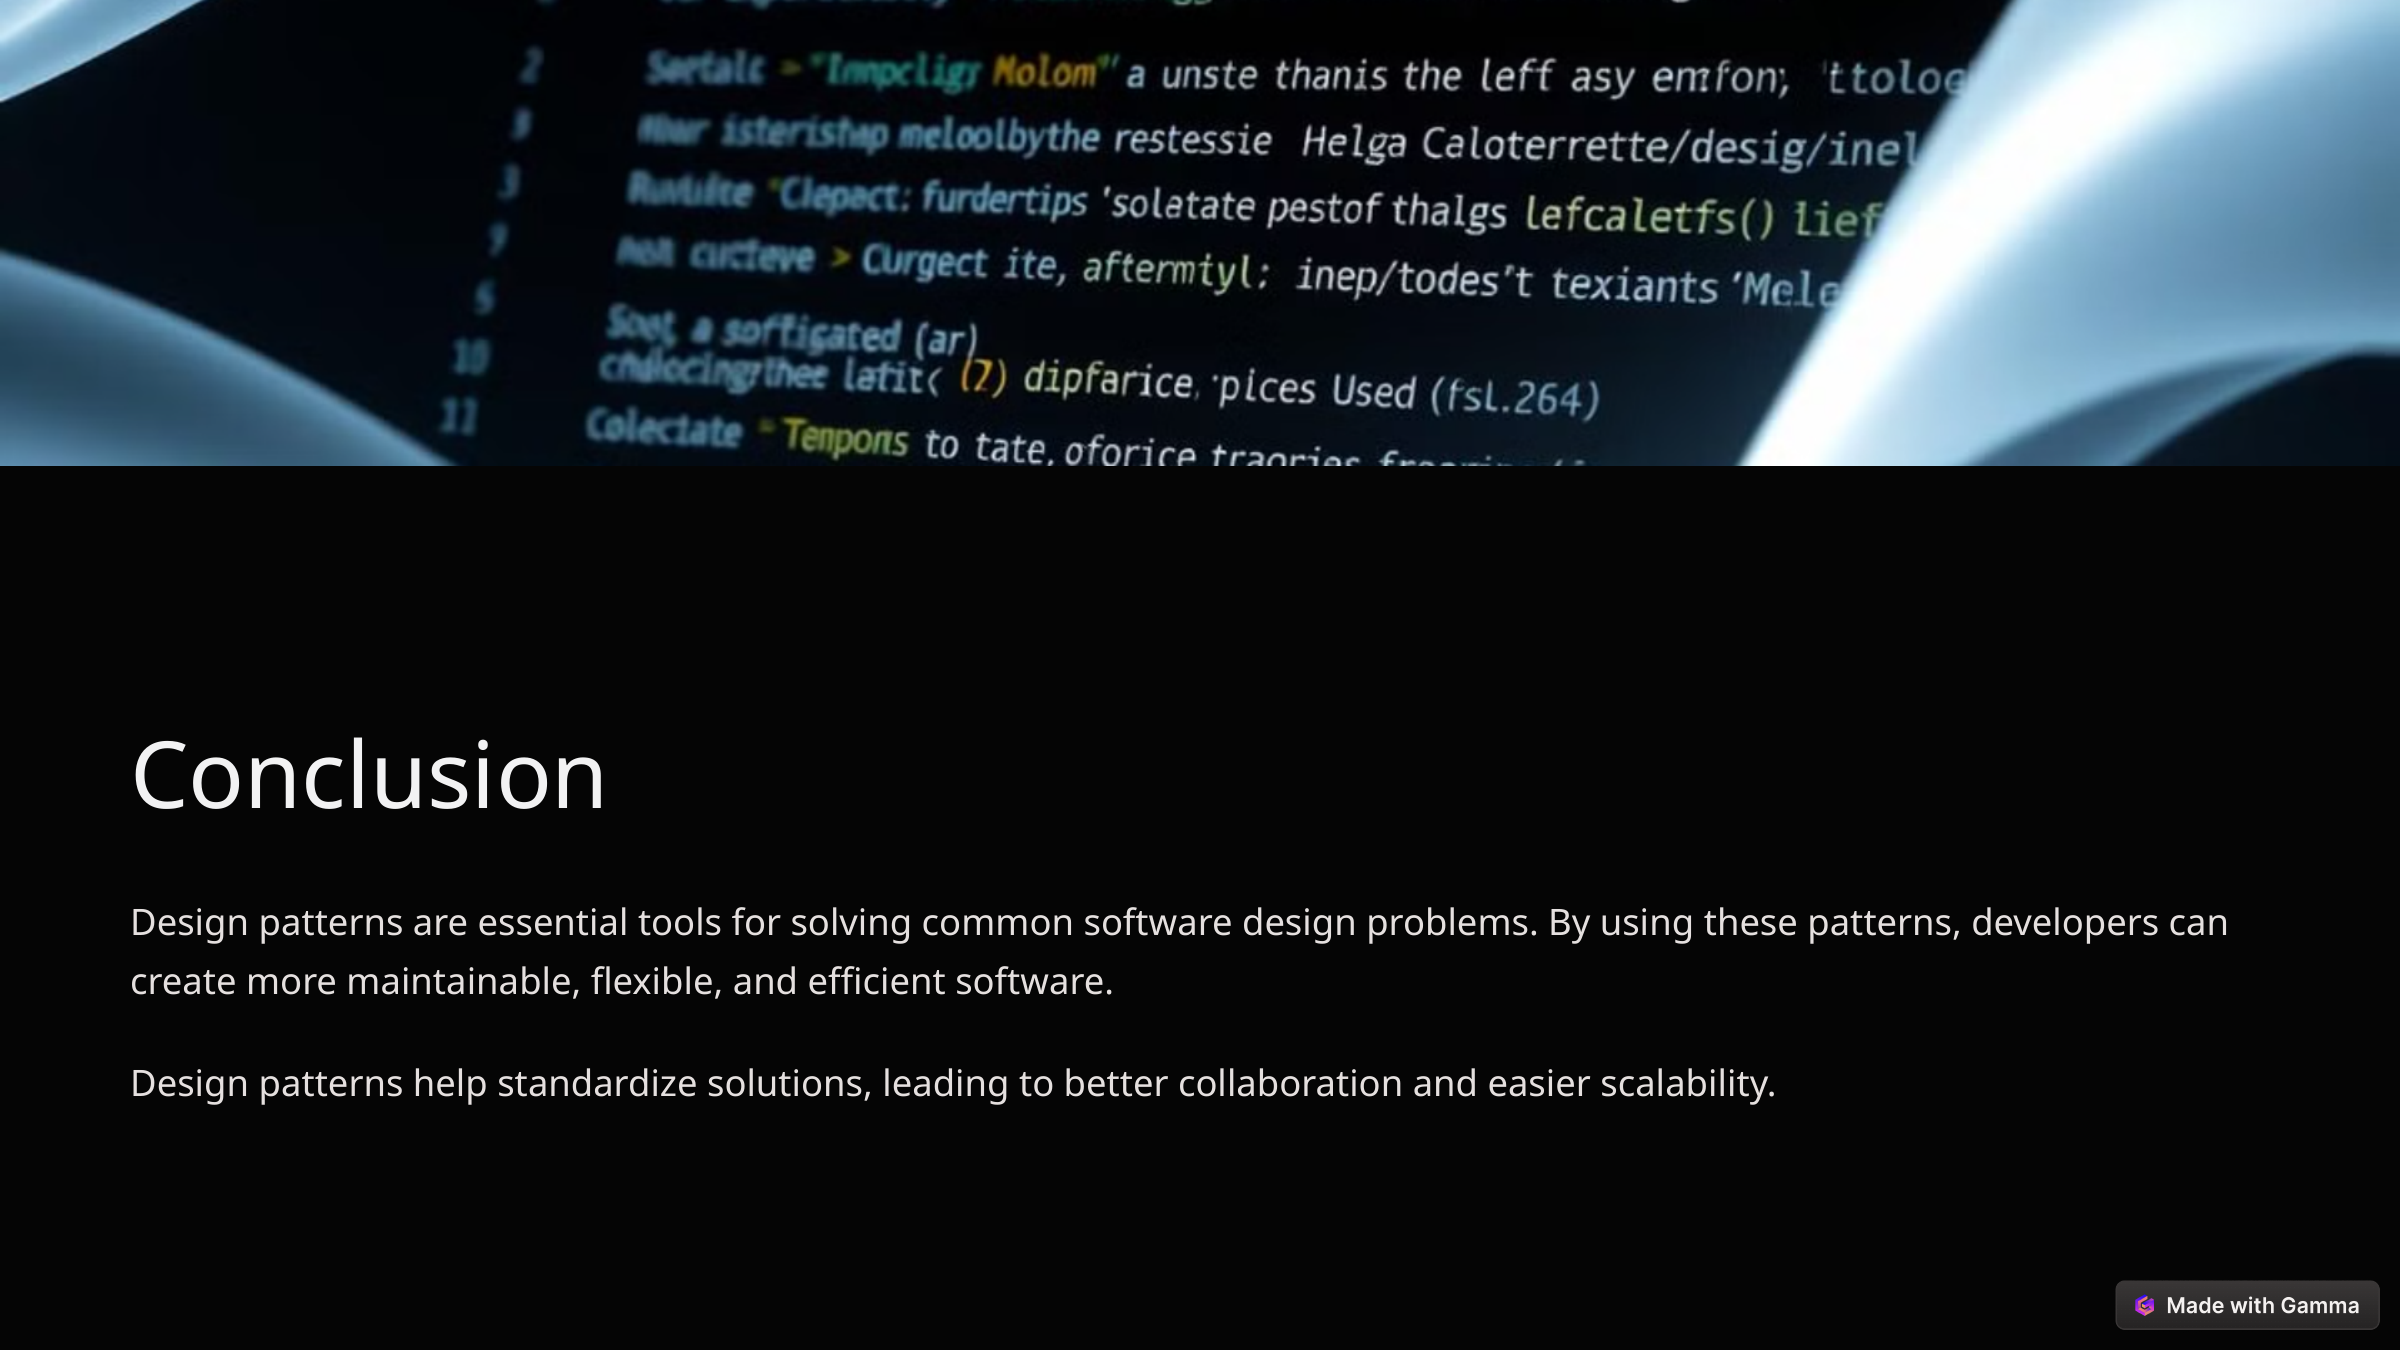

Conclusion
Design patterns are essential tools for solving common software design problems. By using these patterns, developers can create more maintainable, flexible, and efficient software.
Design patterns help standardize solutions, leading to better collaboration and easier scalability.